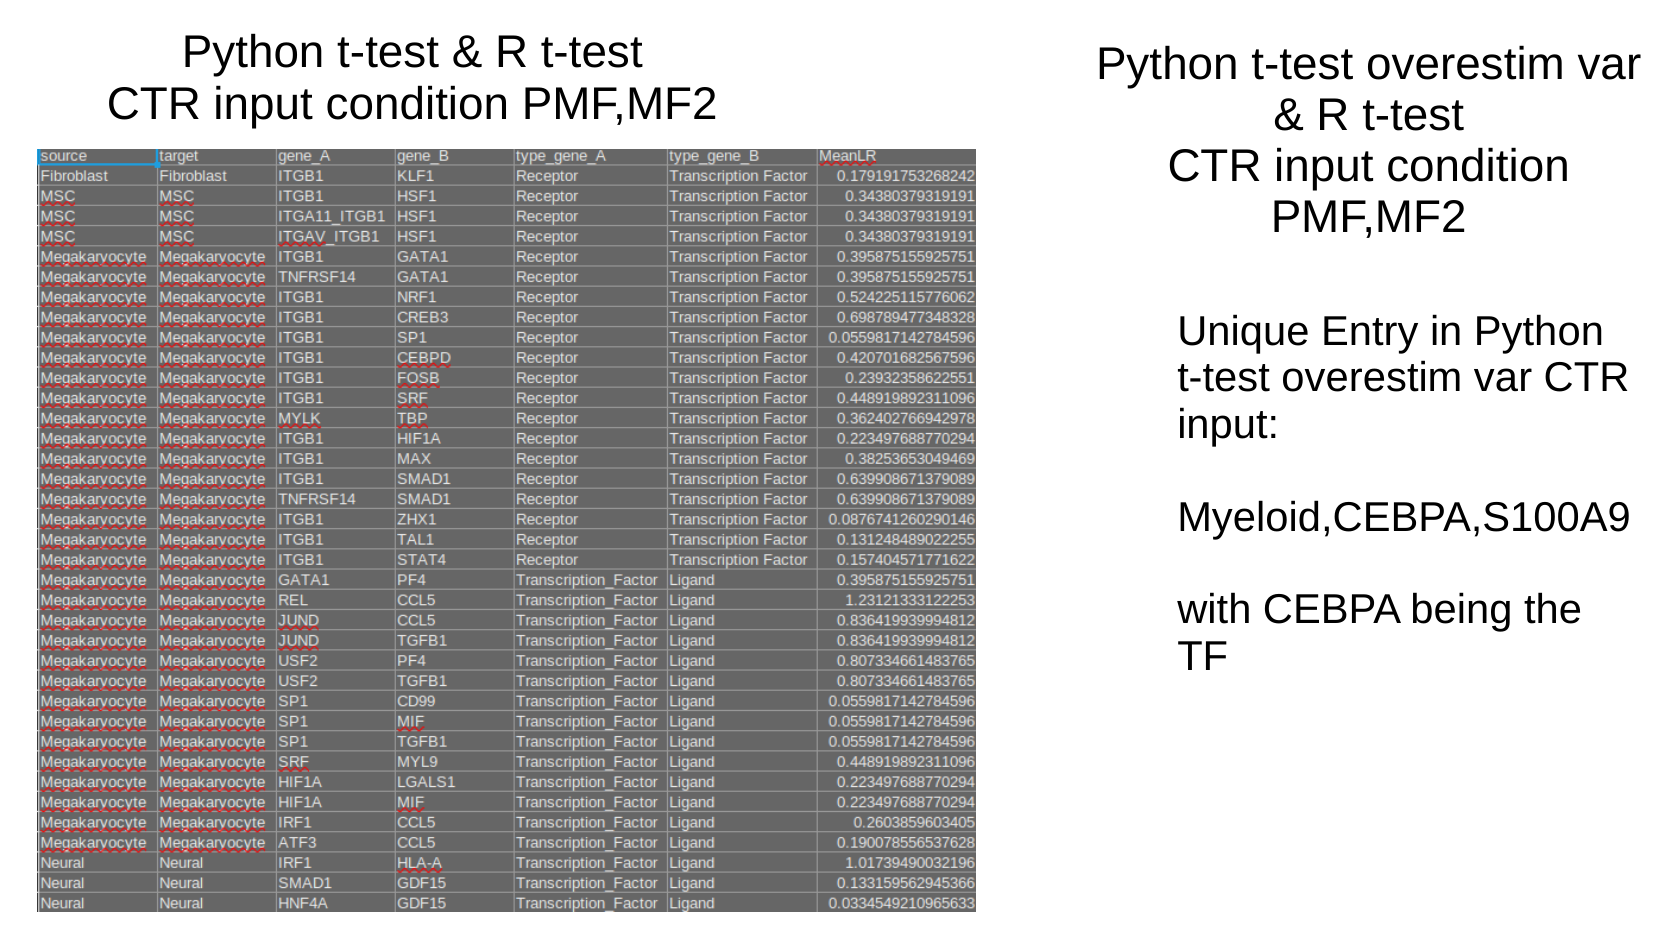

# Python t-test & R t-test CTR input condition PMF,MF2
Python t-test overestim var & R t-test
CTR input condition PMF,MF2
Unique Entry in Python t-test overestim var CTR input:
Myeloid,CEBPA,S100A9
with CEBPA being the TF